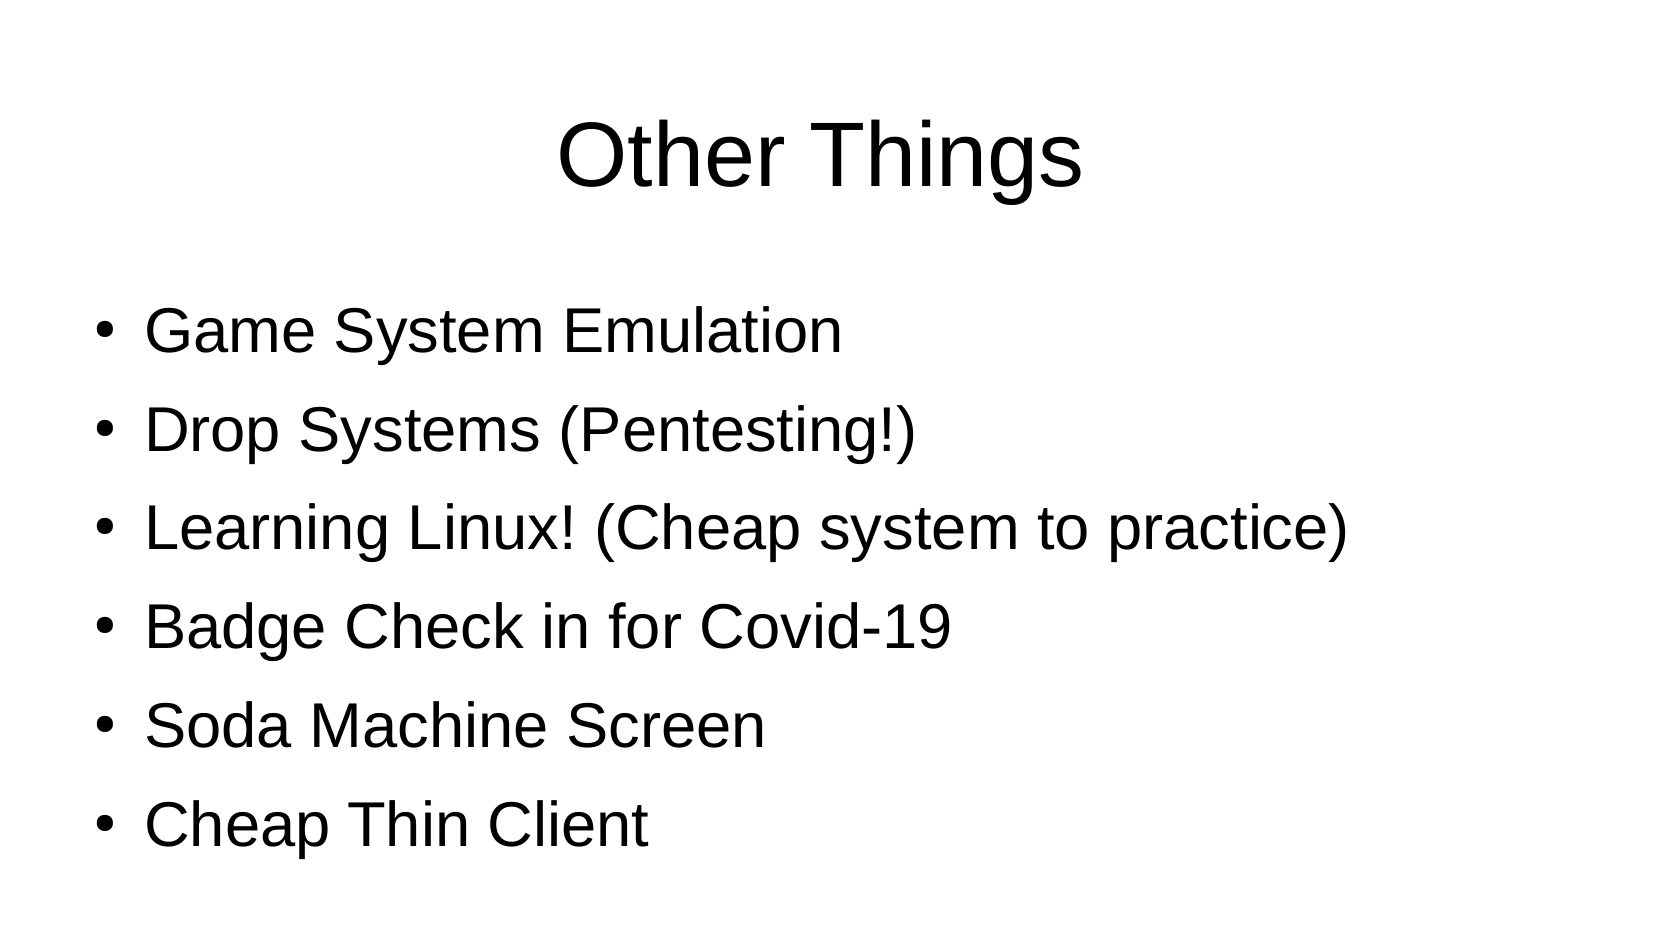

# Other Things
Game System Emulation
Drop Systems (Pentesting!)
Learning Linux! (Cheap system to practice)
Badge Check in for Covid-19
Soda Machine Screen
Cheap Thin Client